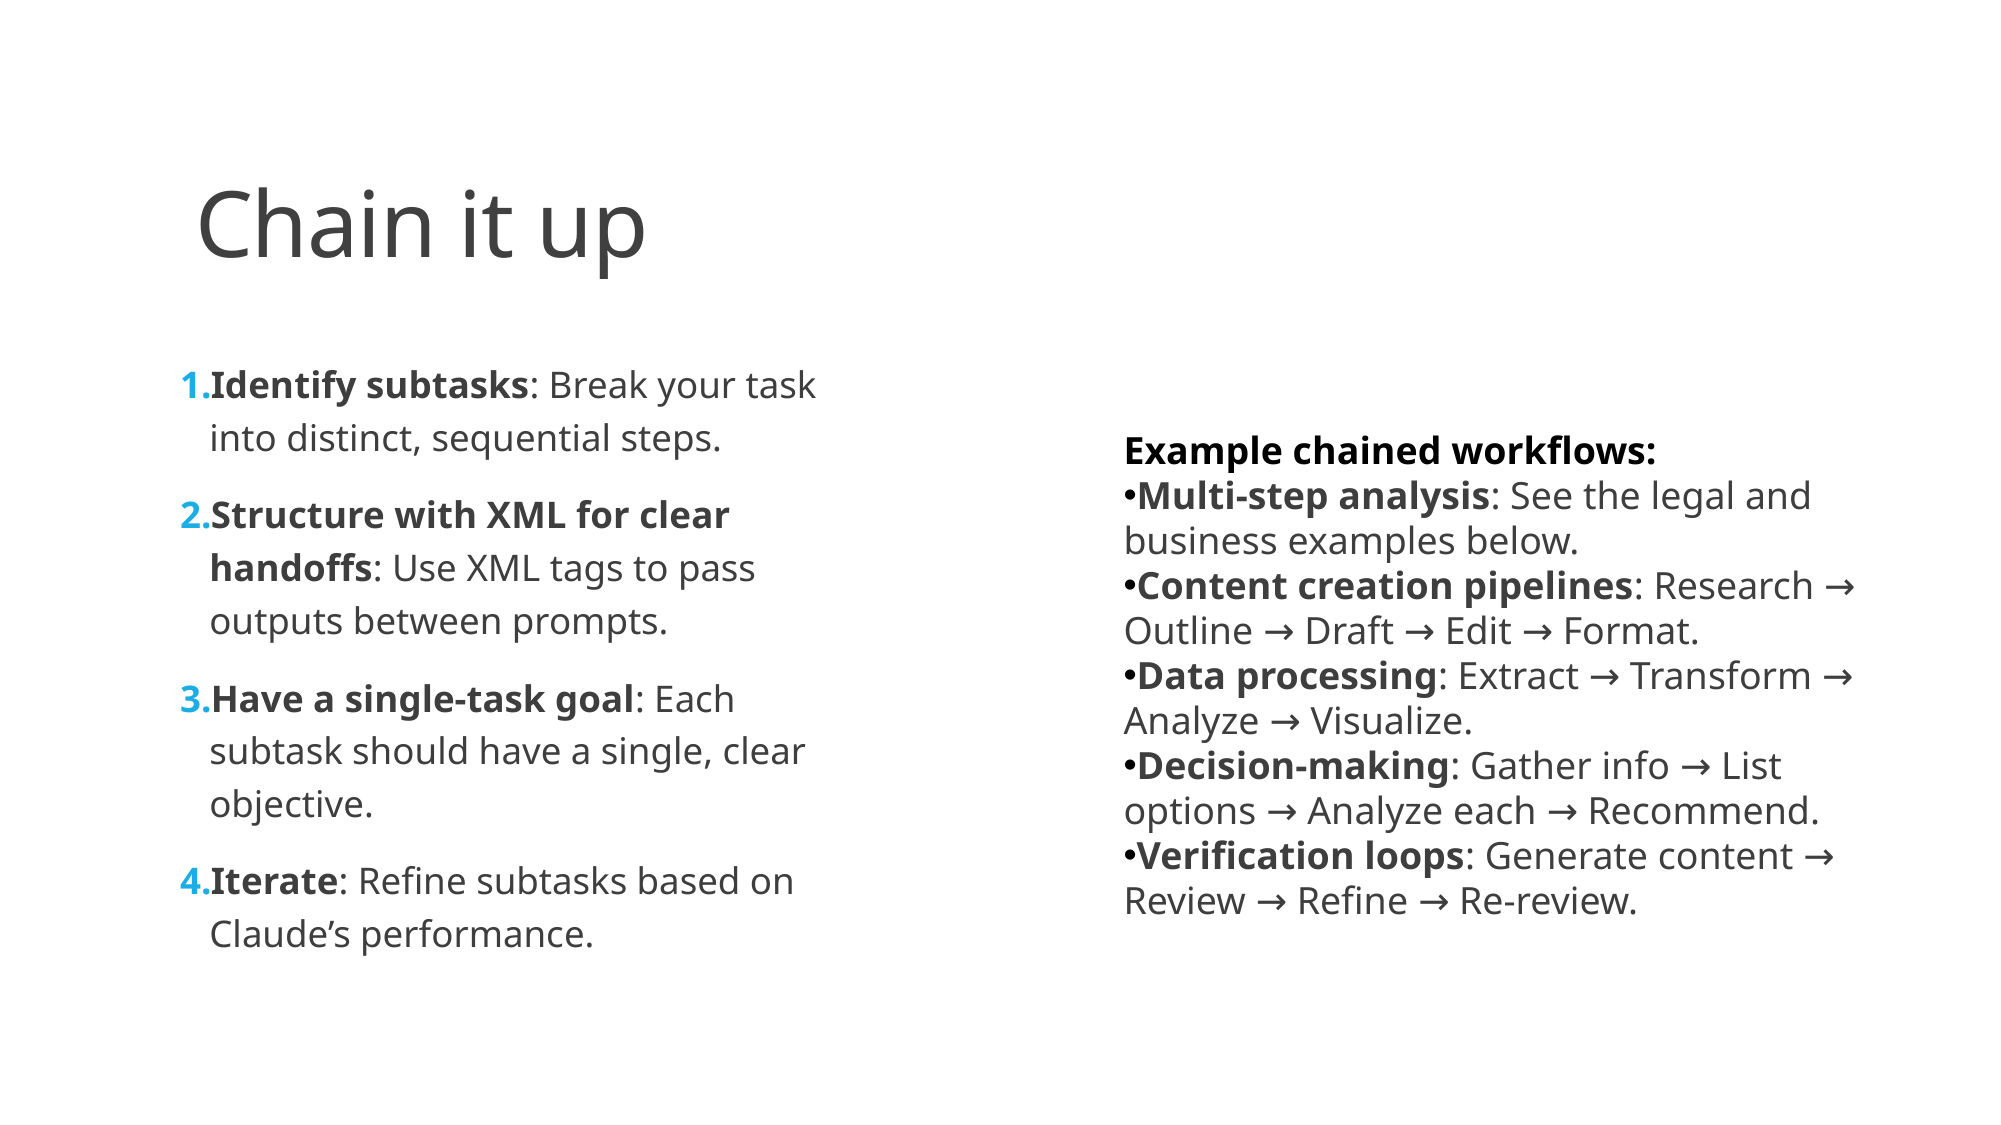

# Chain it up
Identify subtasks: Break your task into distinct, sequential steps.
Structure with XML for clear handoffs: Use XML tags to pass outputs between prompts.
Have a single-task goal: Each subtask should have a single, clear objective.
Iterate: Refine subtasks based on Claude’s performance.
Example chained workflows:
Multi-step analysis: See the legal and business examples below.
Content creation pipelines: Research → Outline → Draft → Edit → Format.
Data processing: Extract → Transform → Analyze → Visualize.
Decision-making: Gather info → List options → Analyze each → Recommend.
Verification loops: Generate content → Review → Refine → Re-review.